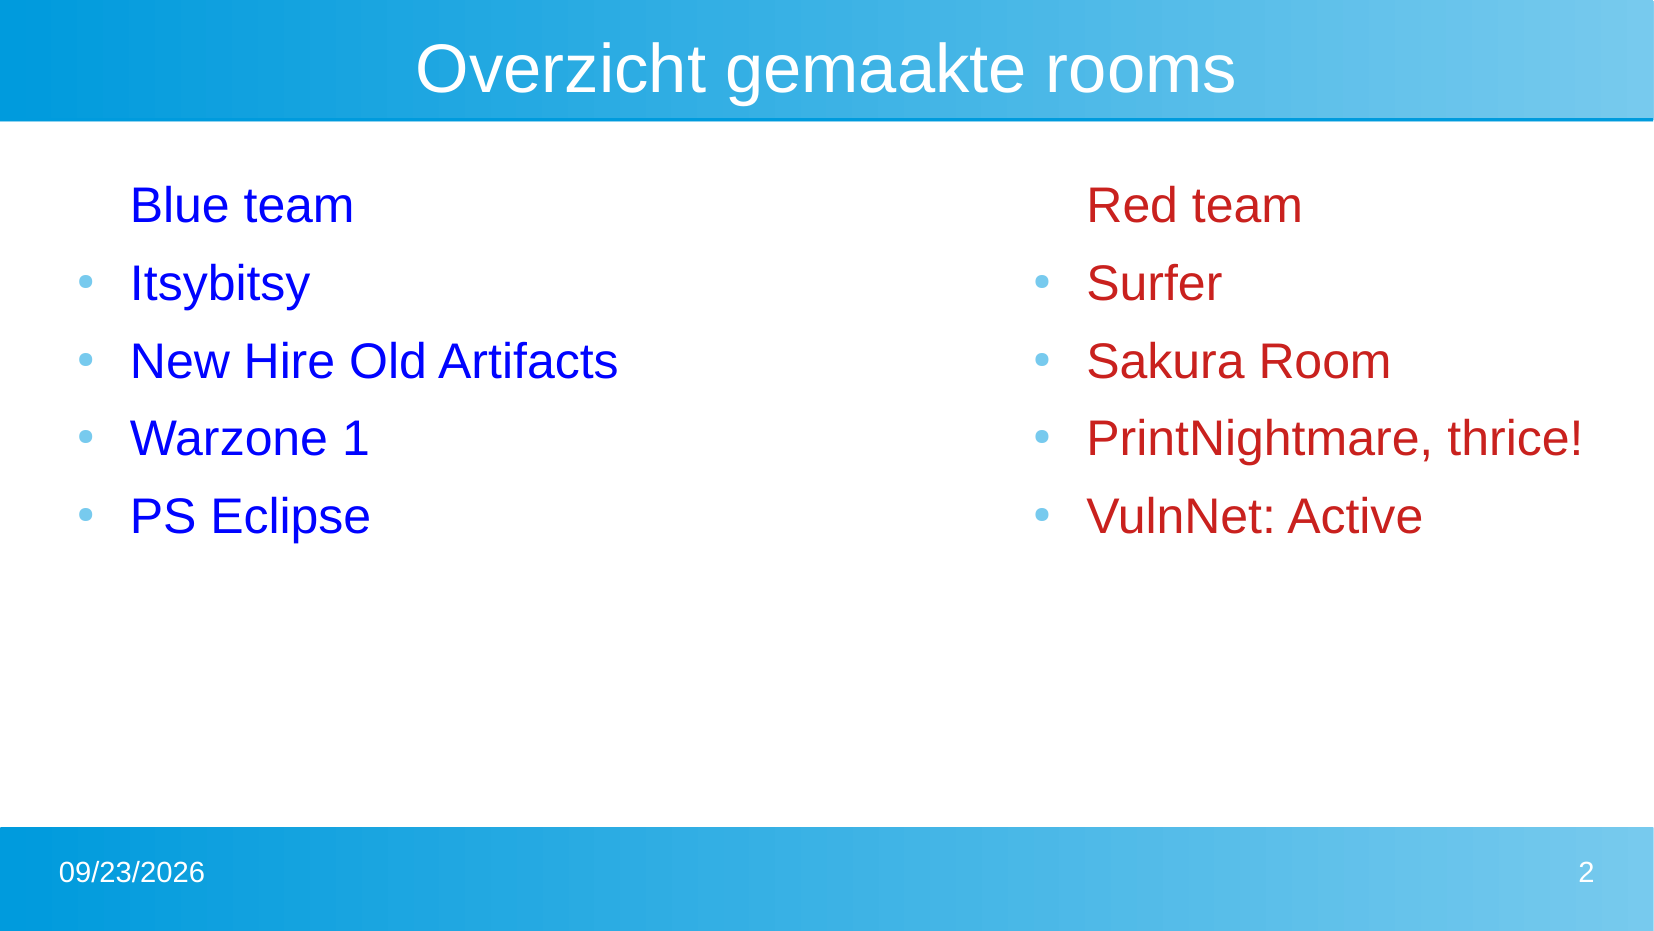

# Overzicht gemaakte rooms
Blue team
Itsybitsy
New Hire Old Artifacts
Warzone 1
PS Eclipse
Red team
Surfer
Sakura Room
PrintNightmare, thrice!
VulnNet: Active
2